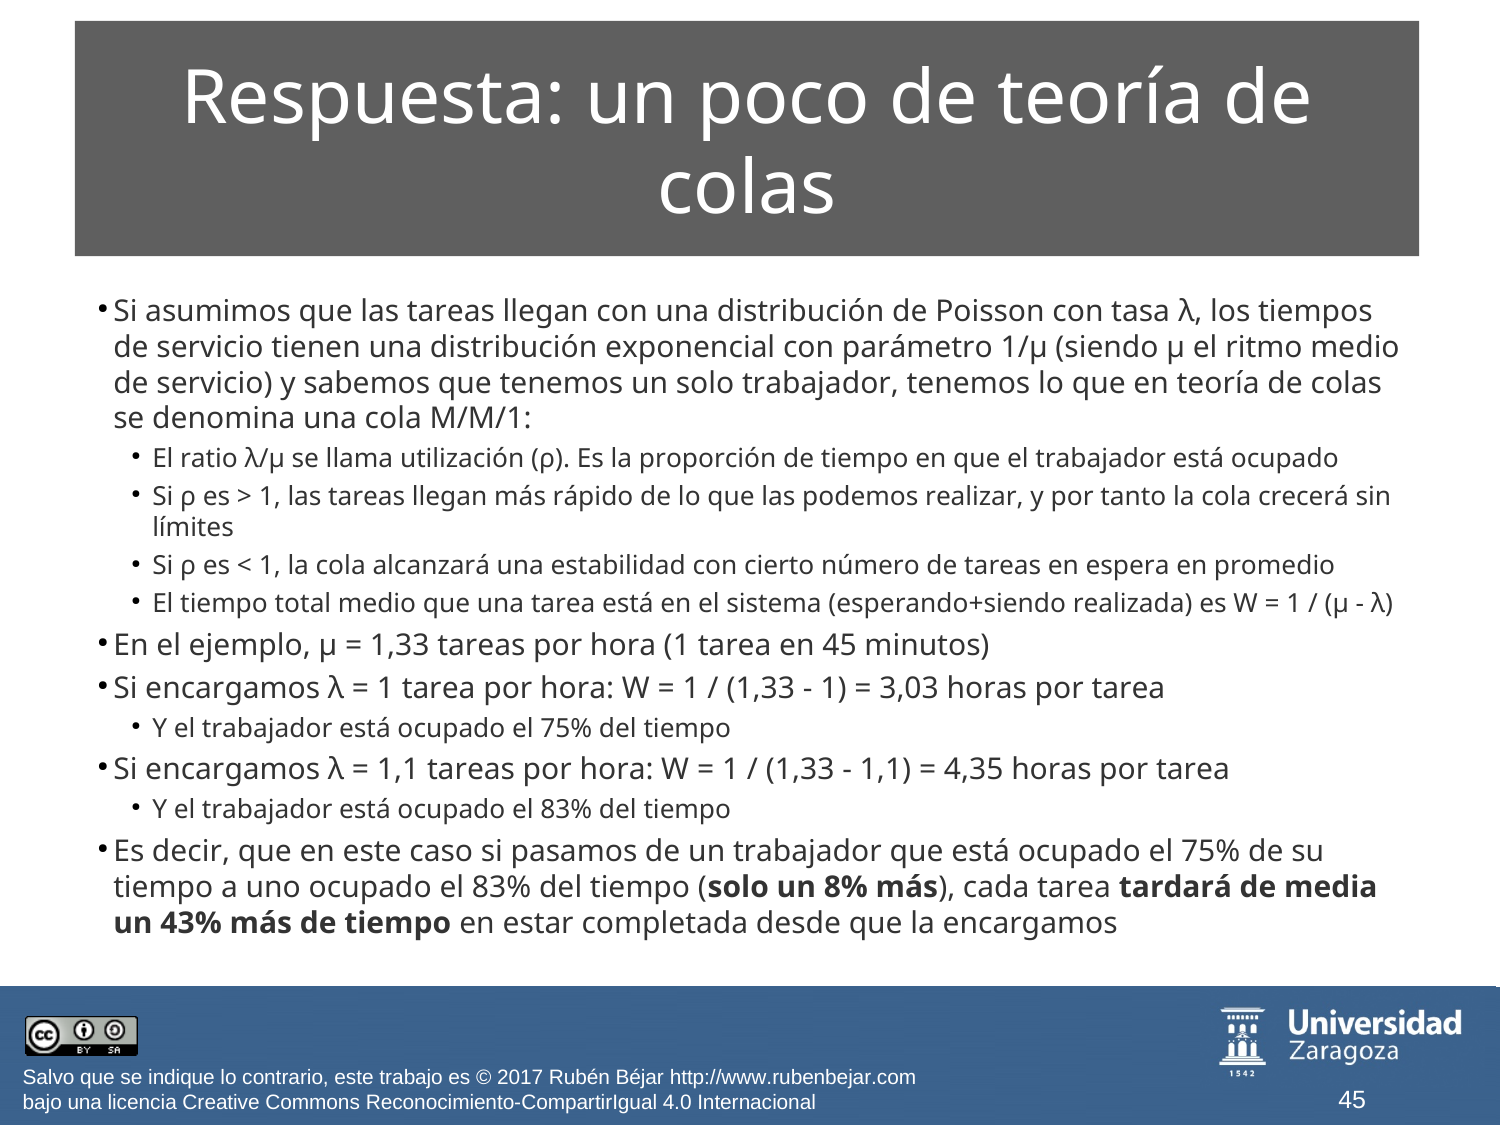

# Respuesta: un poco de teoría de colas
Si asumimos que las tareas llegan con una distribución de Poisson con tasa λ, los tiempos de servicio tienen una distribución exponencial con parámetro 1/μ (siendo μ el ritmo medio de servicio) y sabemos que tenemos un solo trabajador, tenemos lo que en teoría de colas se denomina una cola M/M/1:
El ratio λ/μ se llama utilización (ρ). Es la proporción de tiempo en que el trabajador está ocupado
Si ρ es > 1, las tareas llegan más rápido de lo que las podemos realizar, y por tanto la cola crecerá sin límites
Si ρ es < 1, la cola alcanzará una estabilidad con cierto número de tareas en espera en promedio
El tiempo total medio que una tarea está en el sistema (esperando+siendo realizada) es W = 1 / (μ - λ)
En el ejemplo, μ = 1,33 tareas por hora (1 tarea en 45 minutos)
Si encargamos λ = 1 tarea por hora: W = 1 / (1,33 - 1) = 3,03 horas por tarea
Y el trabajador está ocupado el 75% del tiempo
Si encargamos λ = 1,1 tareas por hora: W = 1 / (1,33 - 1,1) = 4,35 horas por tarea
Y el trabajador está ocupado el 83% del tiempo
Es decir, que en este caso si pasamos de un trabajador que está ocupado el 75% de su tiempo a uno ocupado el 83% del tiempo (solo un 8% más), cada tarea tardará de media un 43% más de tiempo en estar completada desde que la encargamos